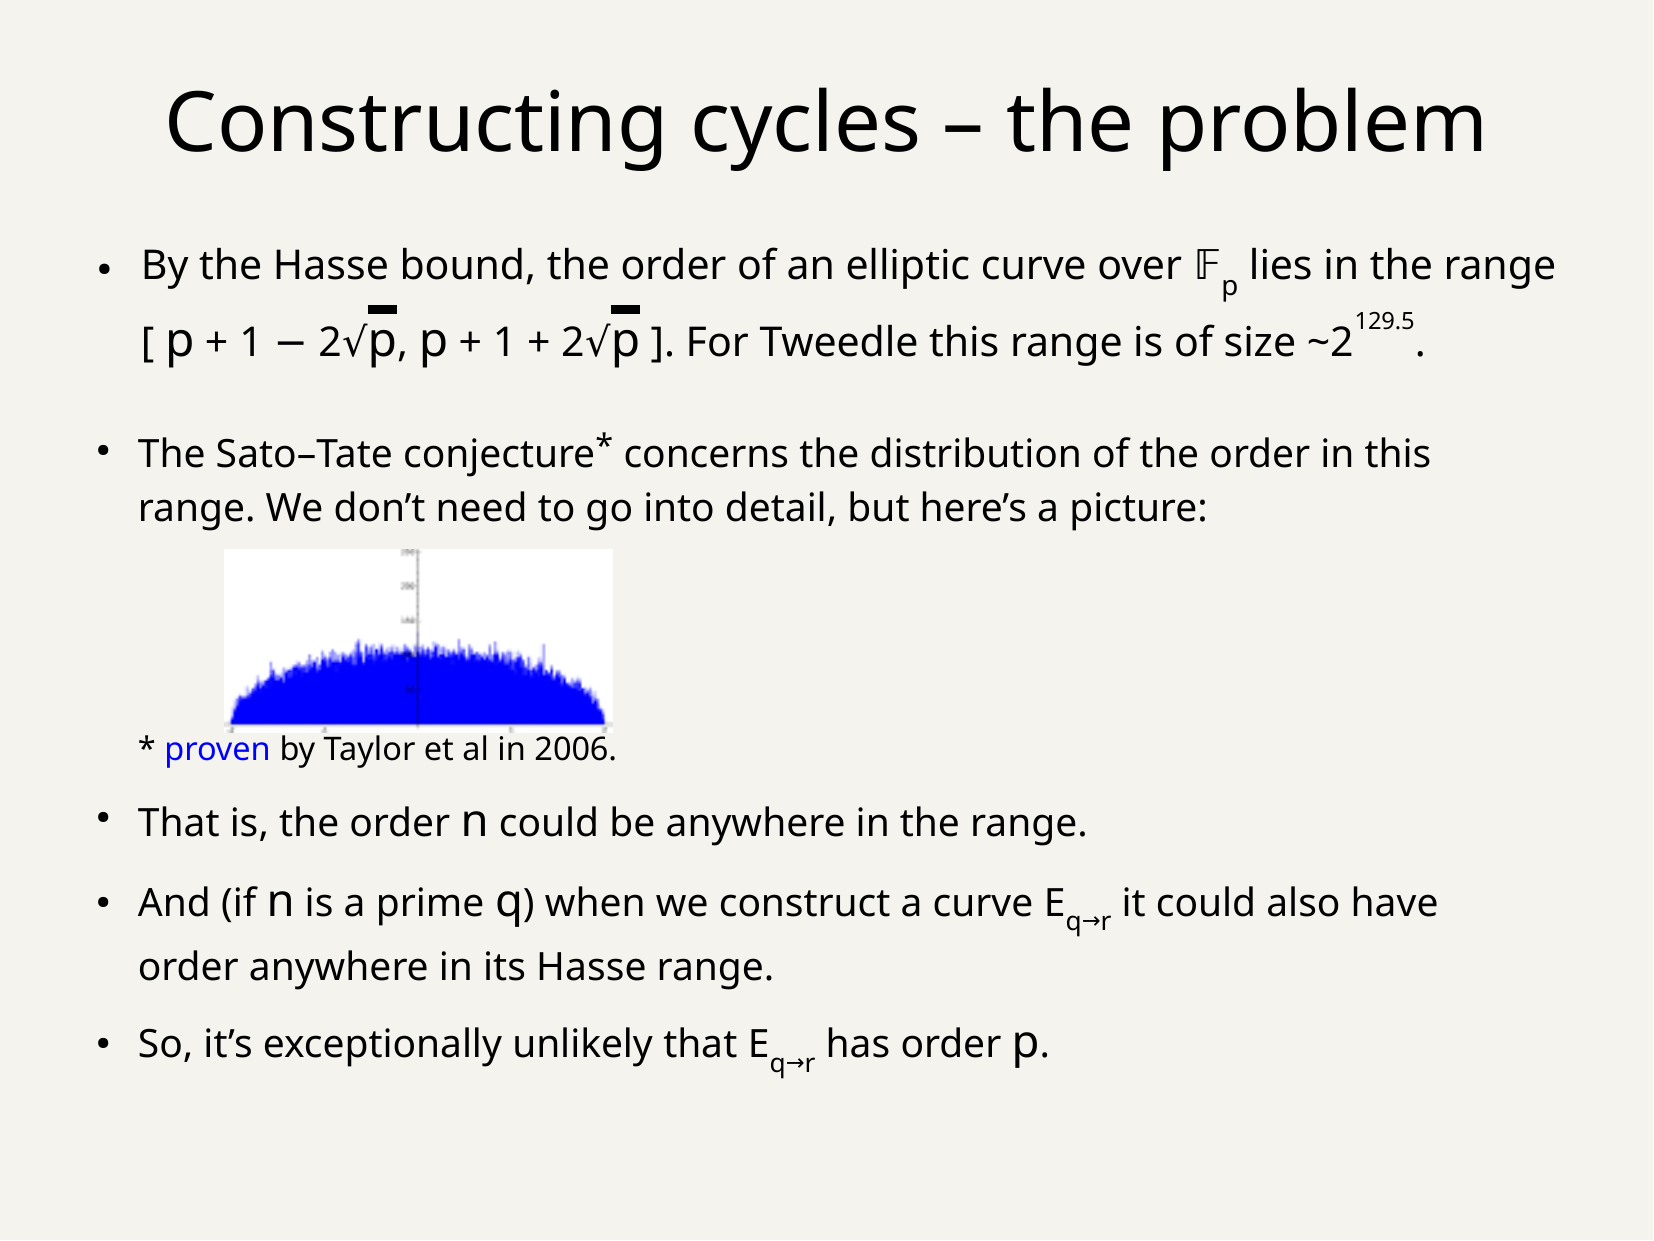

# Constructing cycles – the problem
By the Hasse bound, the order of an elliptic curve over 𝔽p lies in the range [ p + 1 − 2√p, p + 1 + 2√p ]. For Tweedle this range is of size ~2129.5.
The Sato–Tate conjecture* concerns the distribution of the order in this range. We don’t need to go into detail, but here’s a picture:
* proven by Taylor et al in 2006.
That is, the order n could be anywhere in the range.
And (if n is a prime q) when we construct a curve Eq→r it could also have order anywhere in its Hasse range.
So, it’s exceptionally unlikely that Eq→r has order p.